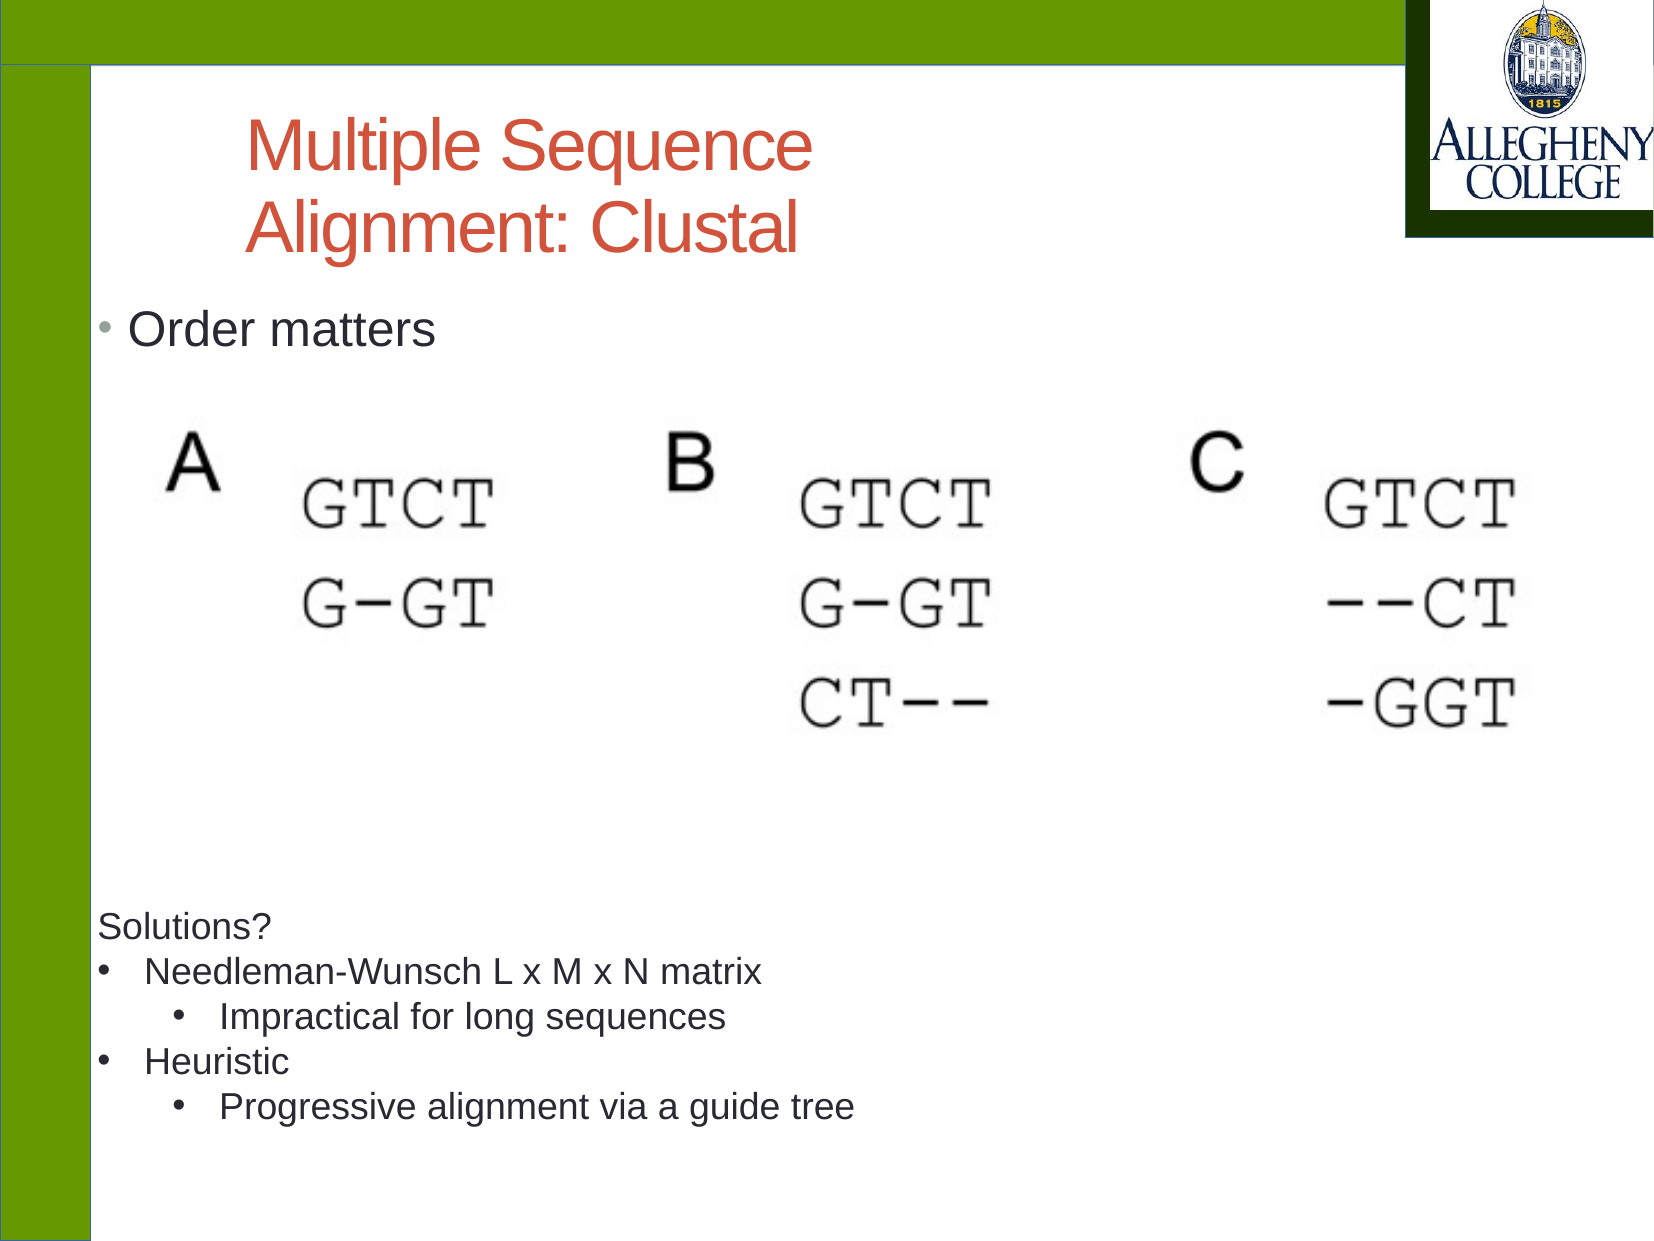

# Multiple Sequence Alignment: Clustal
Order matters
Solutions?
Needleman-Wunsch L x M x N matrix
Impractical for long sequences
Heuristic
Progressive alignment via a guide tree